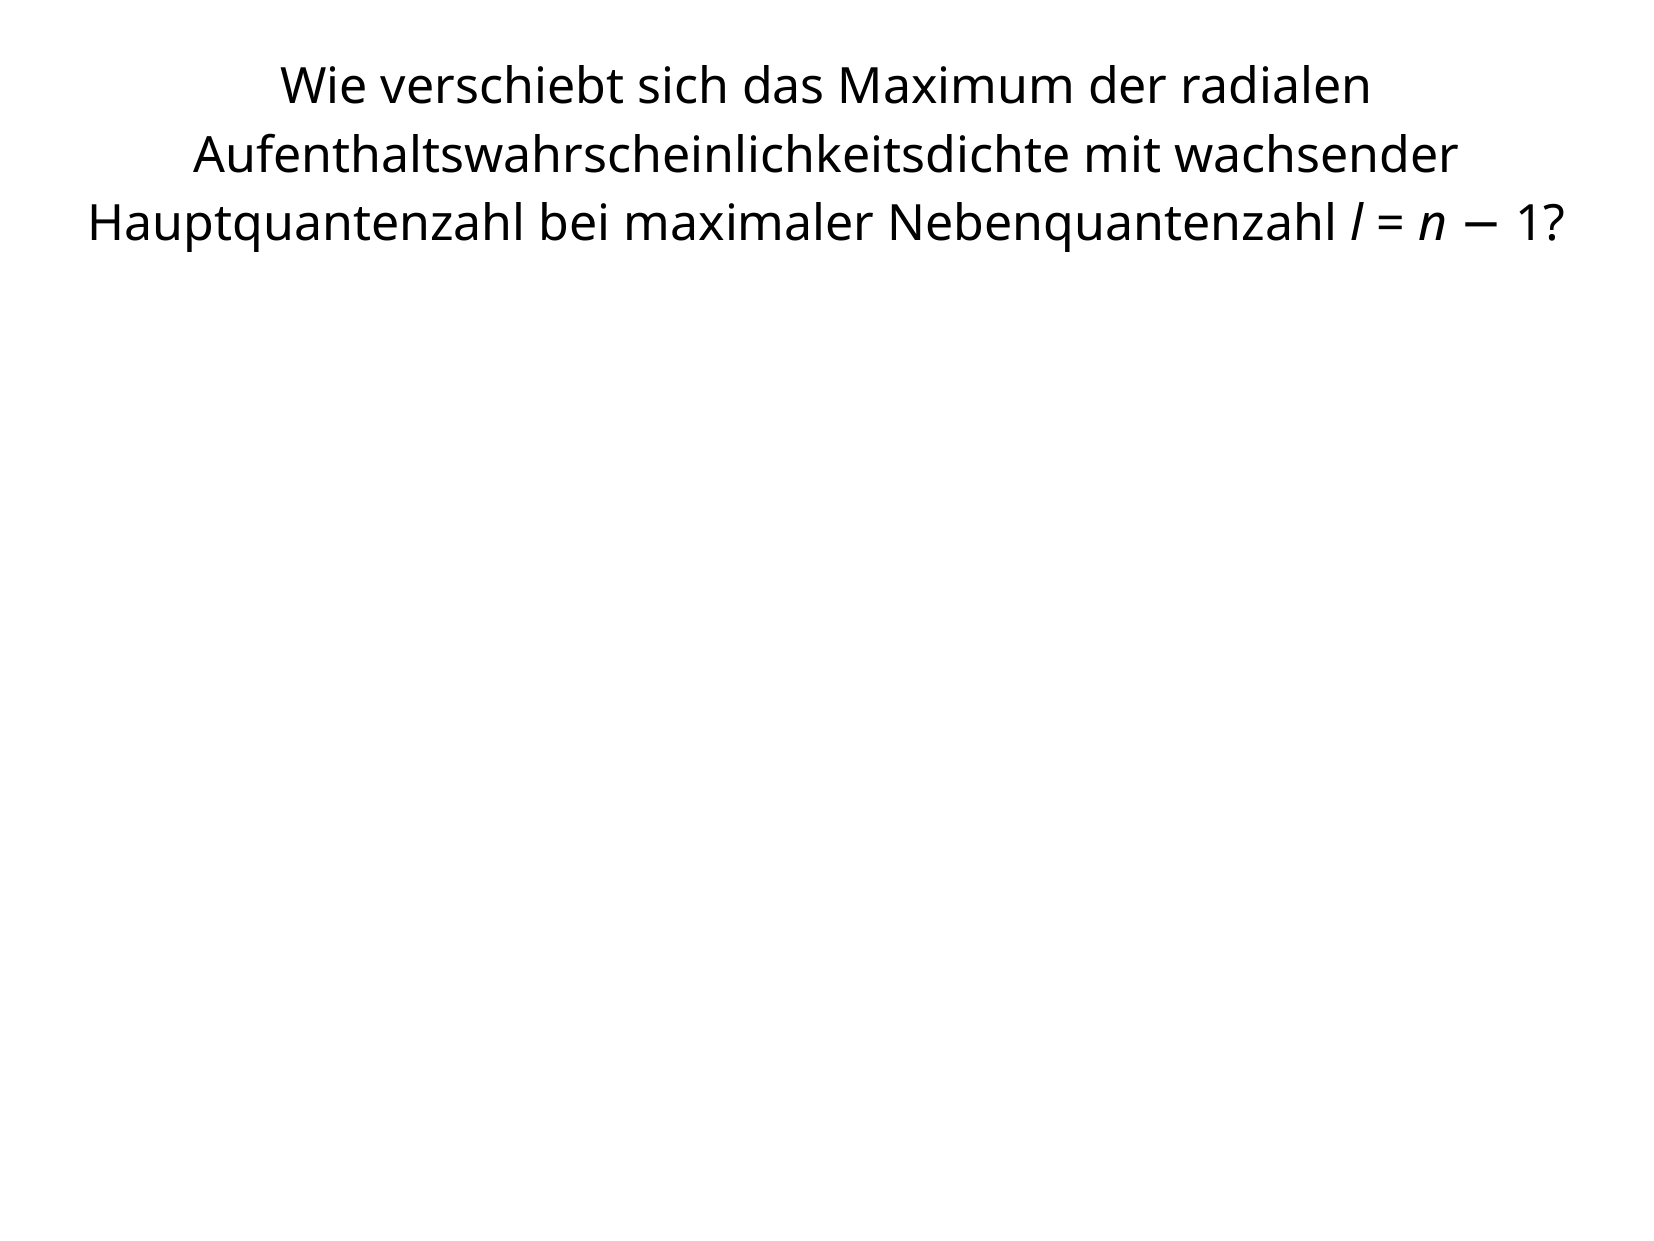

# Wie verschiebt sich das Maximum der radialen Aufenthaltswahrscheinlichkeitsdichte mit wachsender Hauptquantenzahl bei maximaler Nebenquantenzahl l = n − 1?